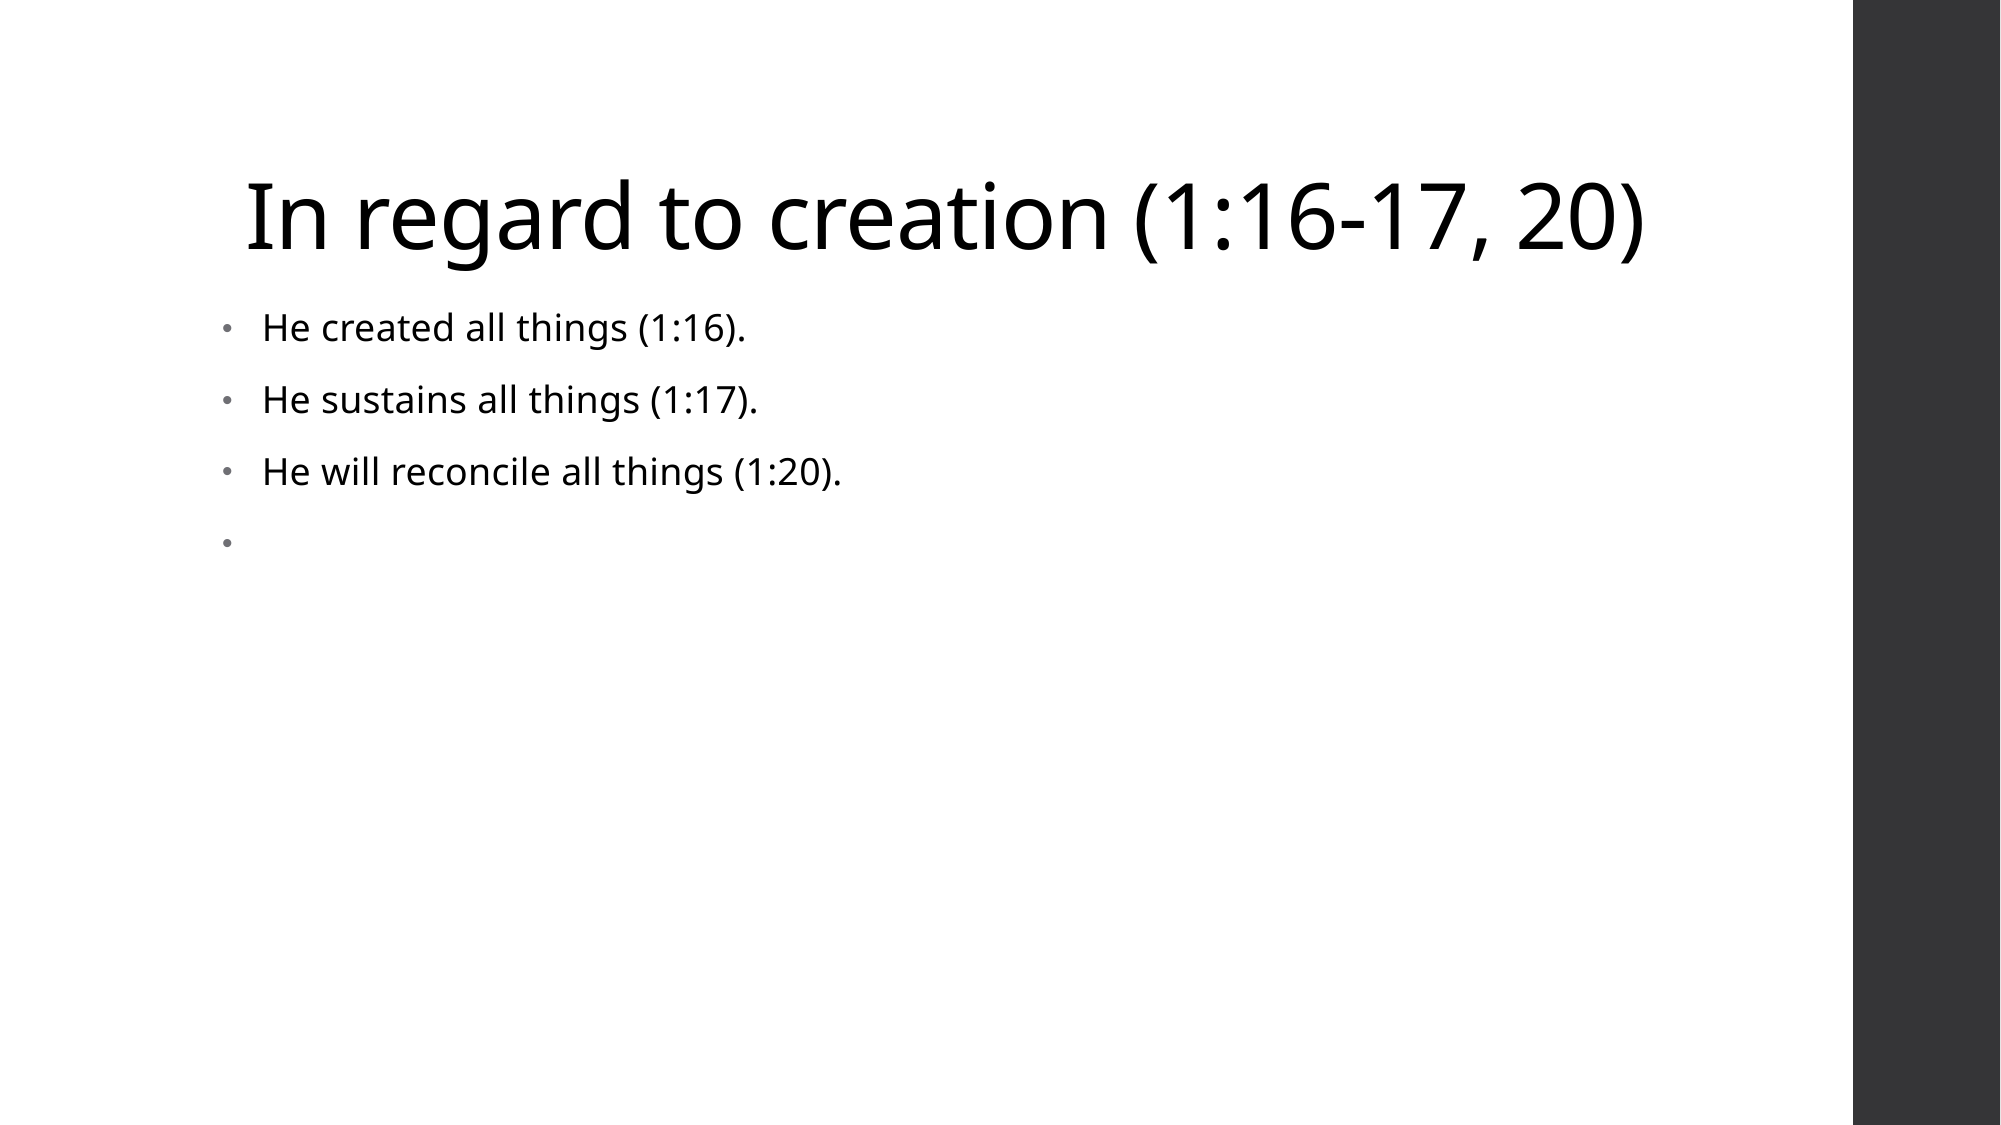

# In regard to creation (1:16-17, 20)
 He created all things (1:16).
 He sustains all things (1:17).
 He will reconcile all things (1:20).